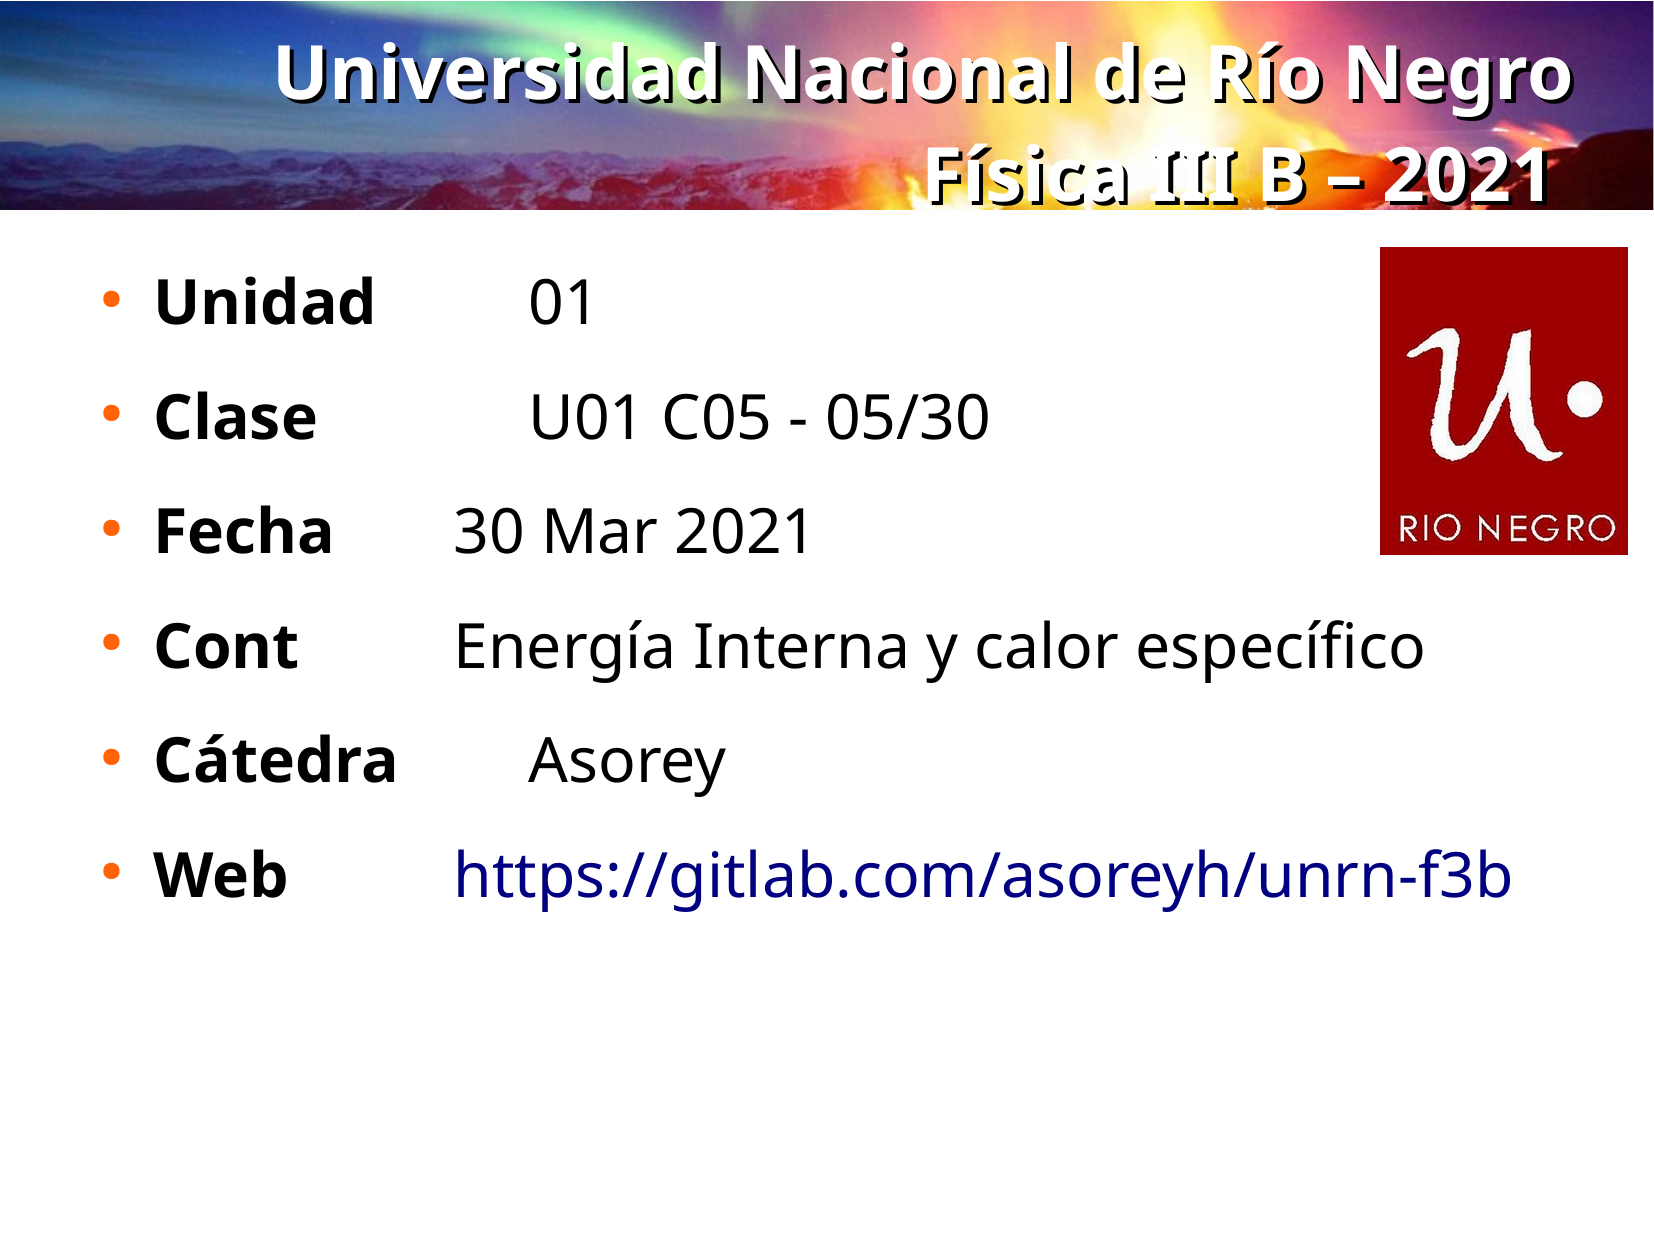

# Universidad Nacional de Río Negro Física III B – 2021
Unidad 		01
Clase			U01 C05 - 05/30
Fecha		30 Mar 2021
Cont			Energía Interna y calor específico
Cátedra		Asorey
Web			https://gitlab.com/asoreyh/unrn-f3b